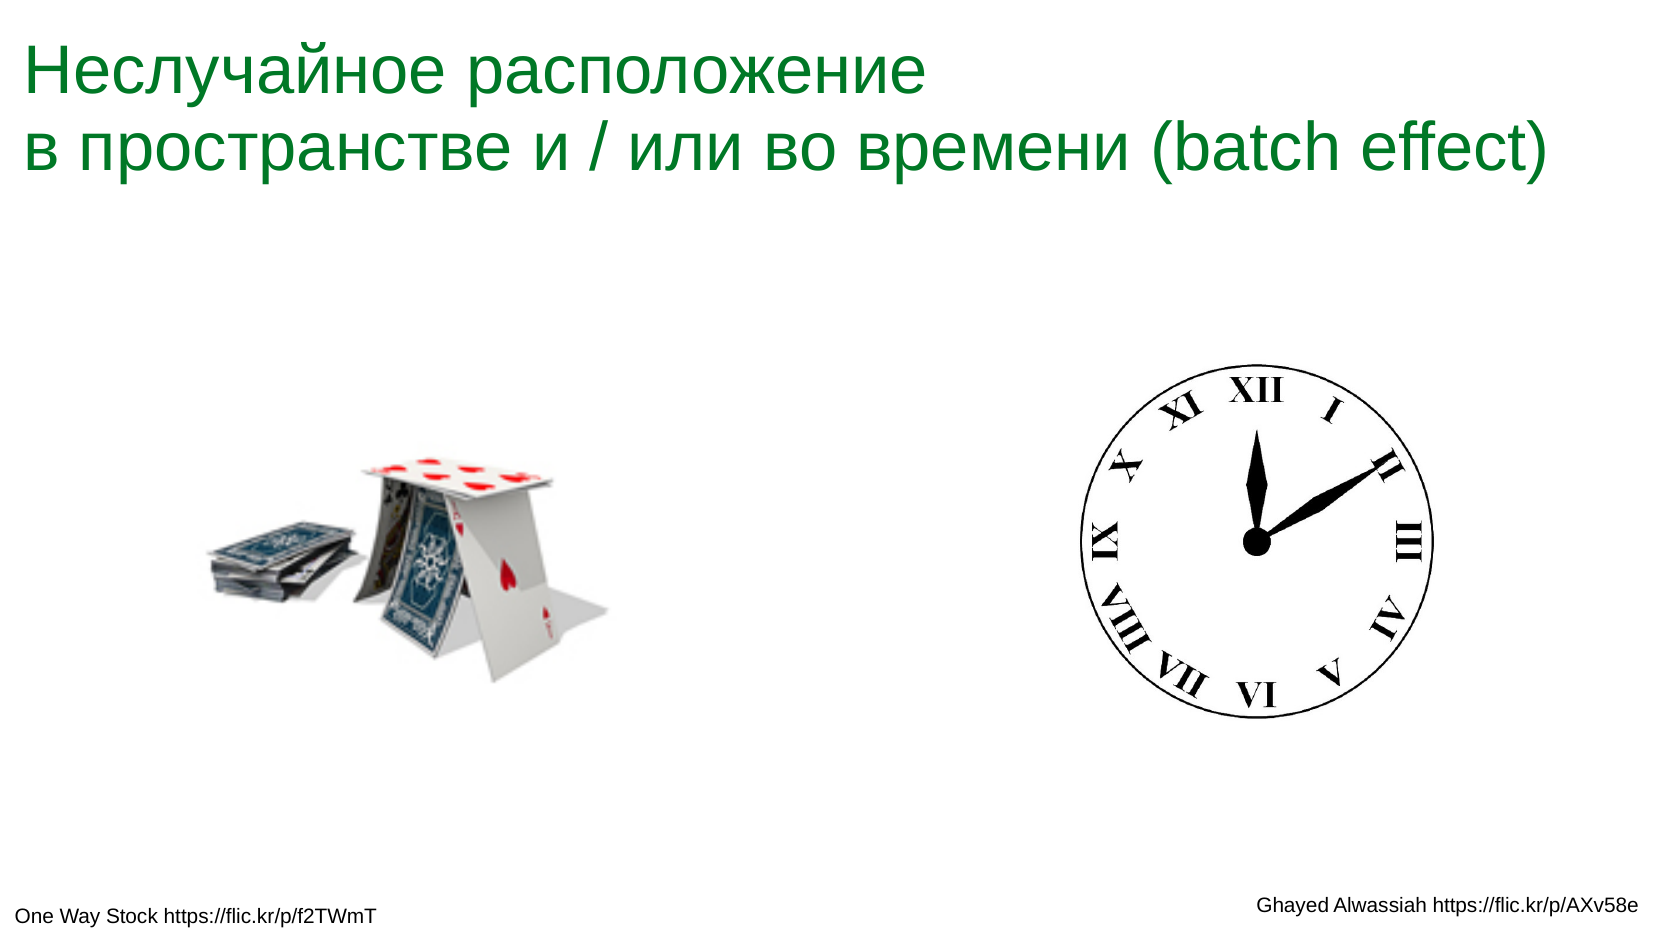

# Неслучайное расположение в пространстве и / или во времени (batch effect)
Ghayed Alwassiah https://flic.kr/p/AXv58e
One Way Stock https://flic.kr/p/f2TWmT